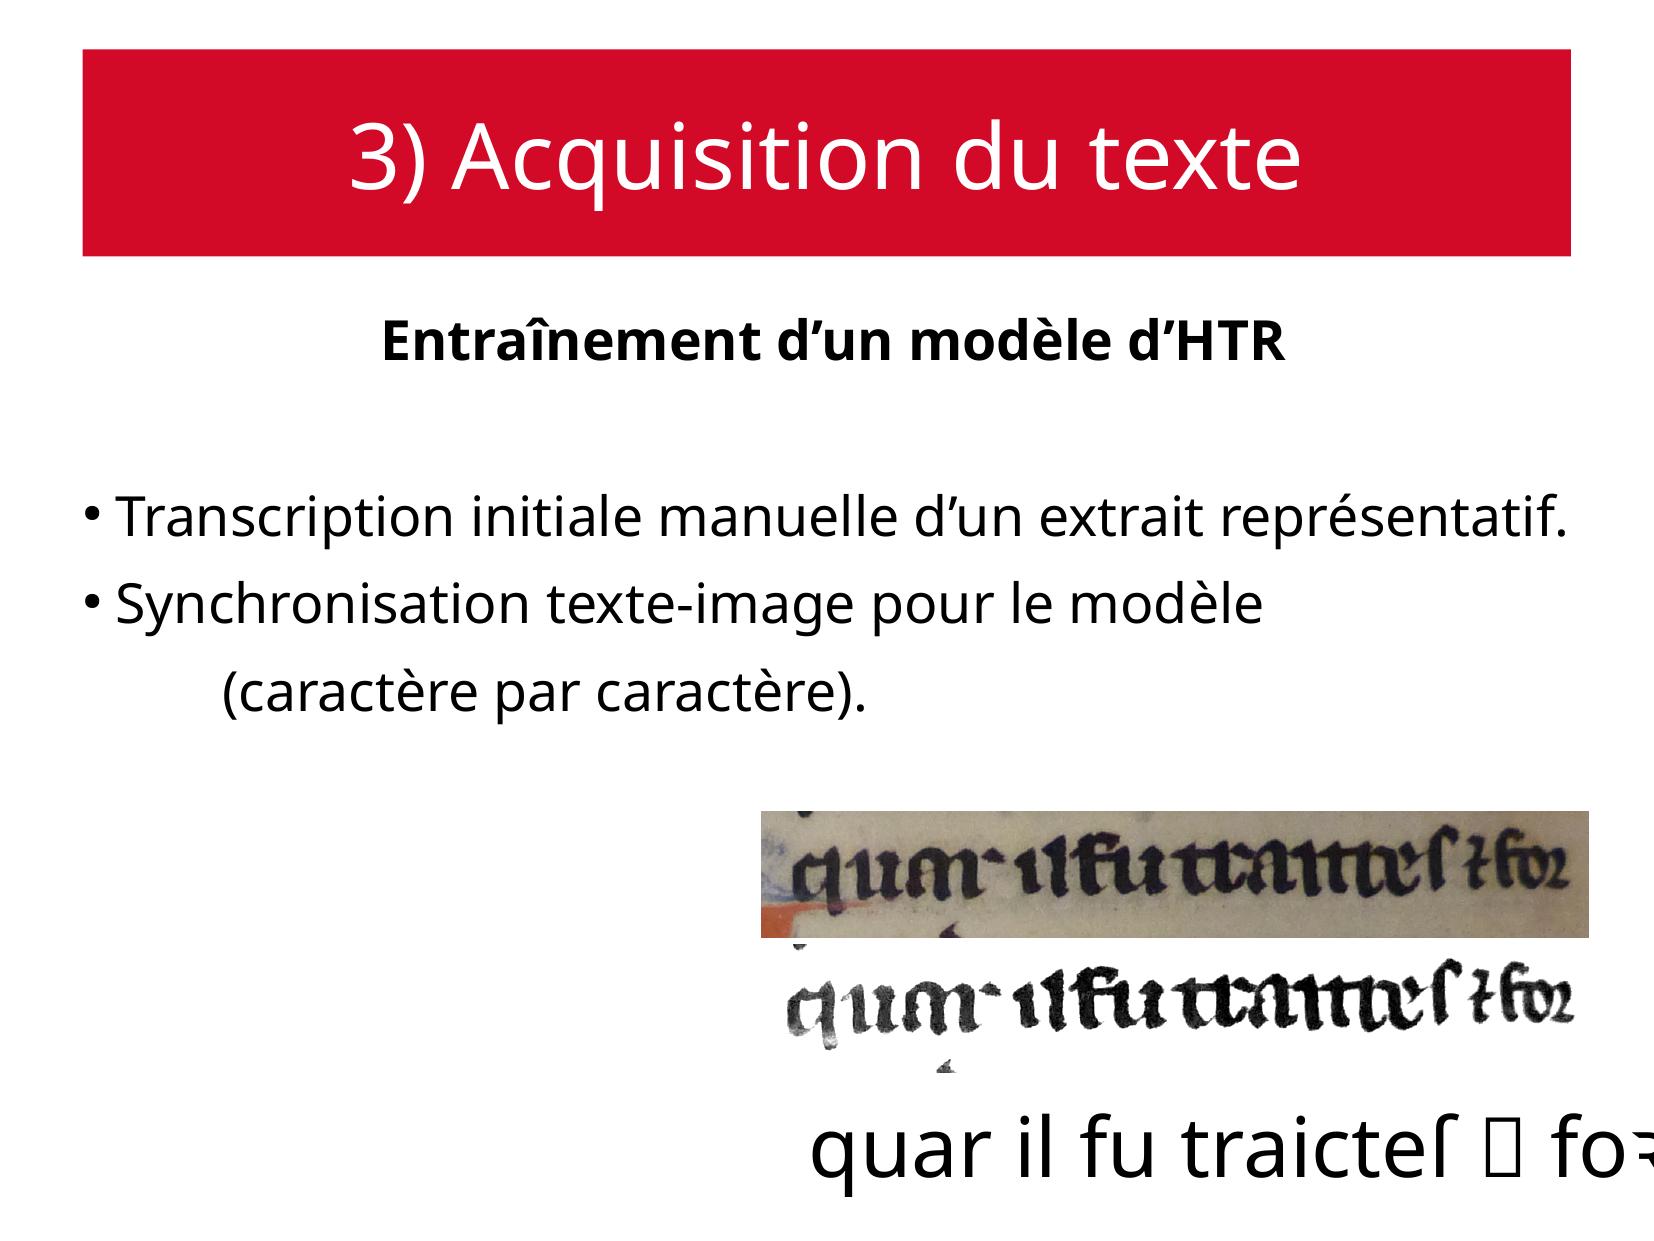

# 3) Acquisition du texte
 Entraînement d’un modèle d’HTR
 Transcription initiale manuelle d’un extrait représentatif.
 Synchronisation texte-image pour le modèle
(caractère par caractère).
quar il fu traicteſ  foꝛ